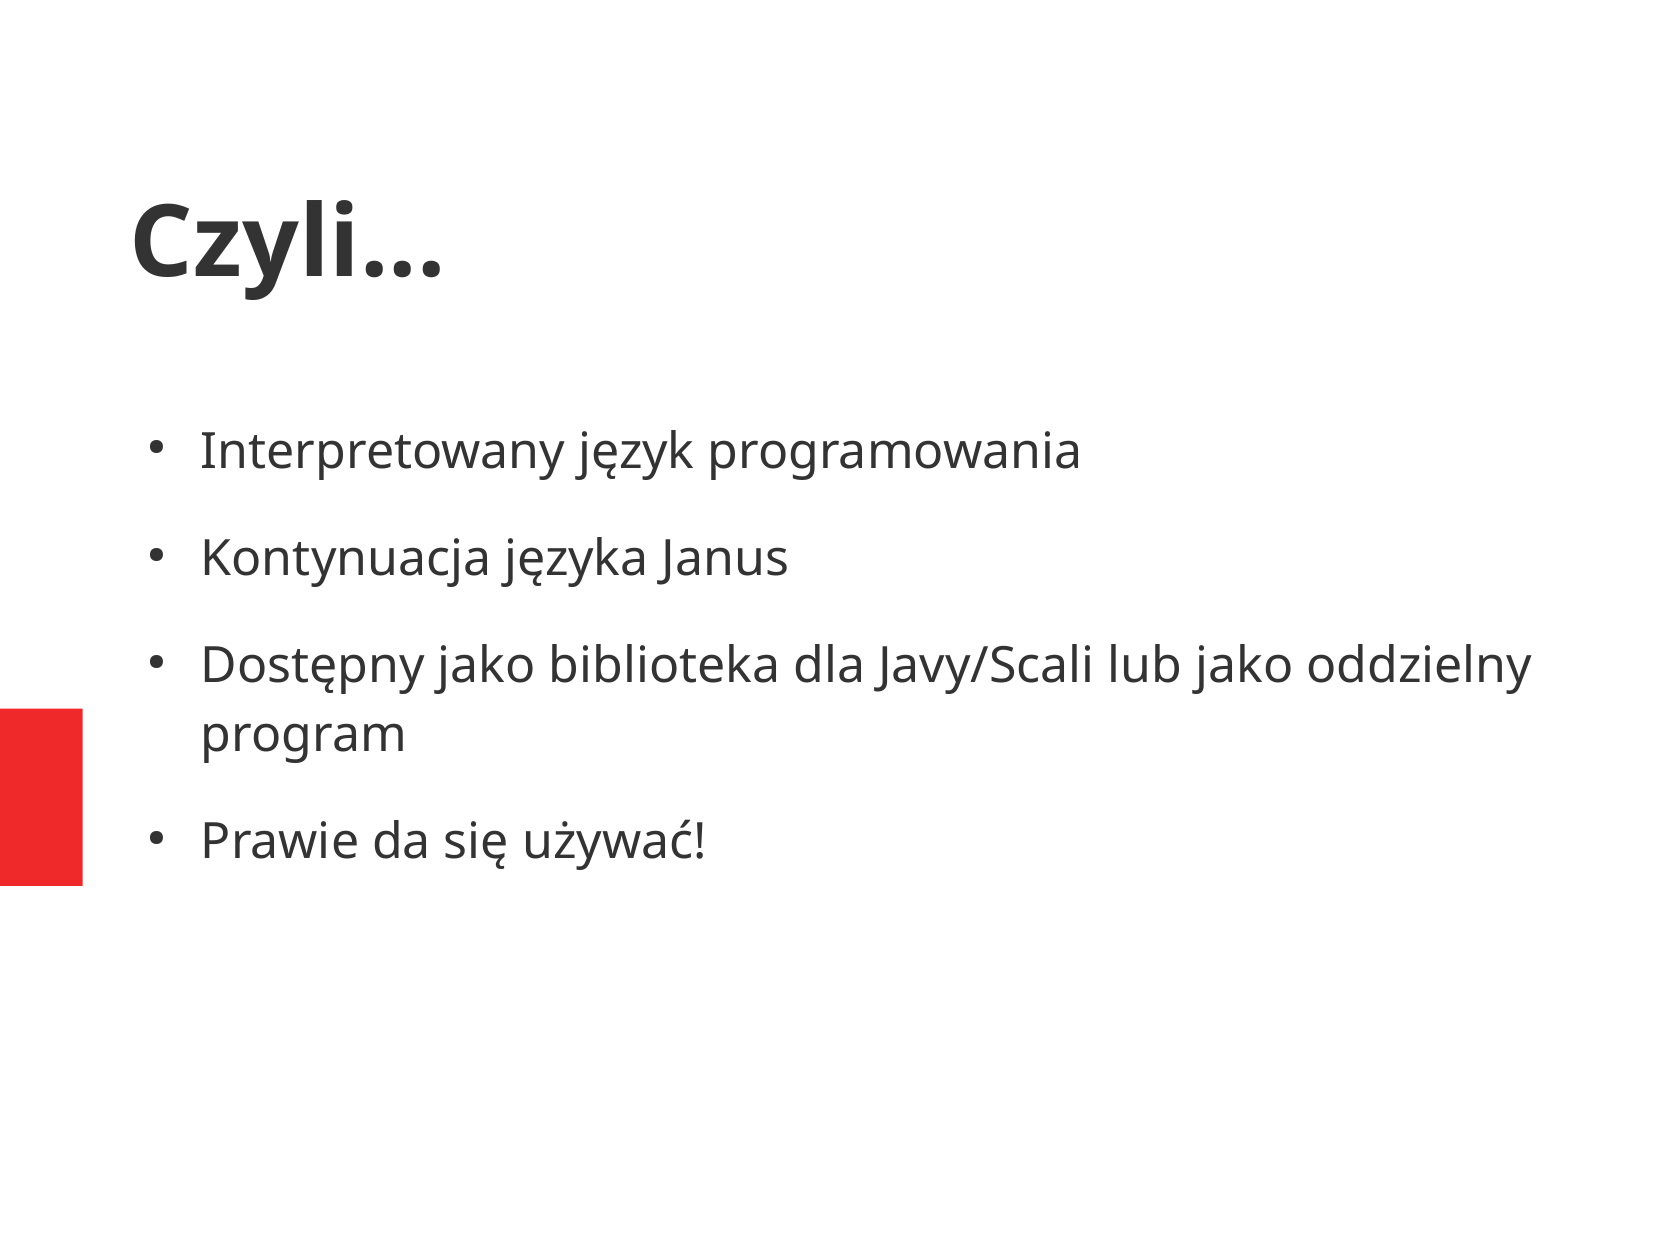

# Czyli...
Interpretowany język programowania
Kontynuacja języka Janus
Dostępny jako biblioteka dla Javy/Scali lub jako oddzielny program
Prawie da się używać!